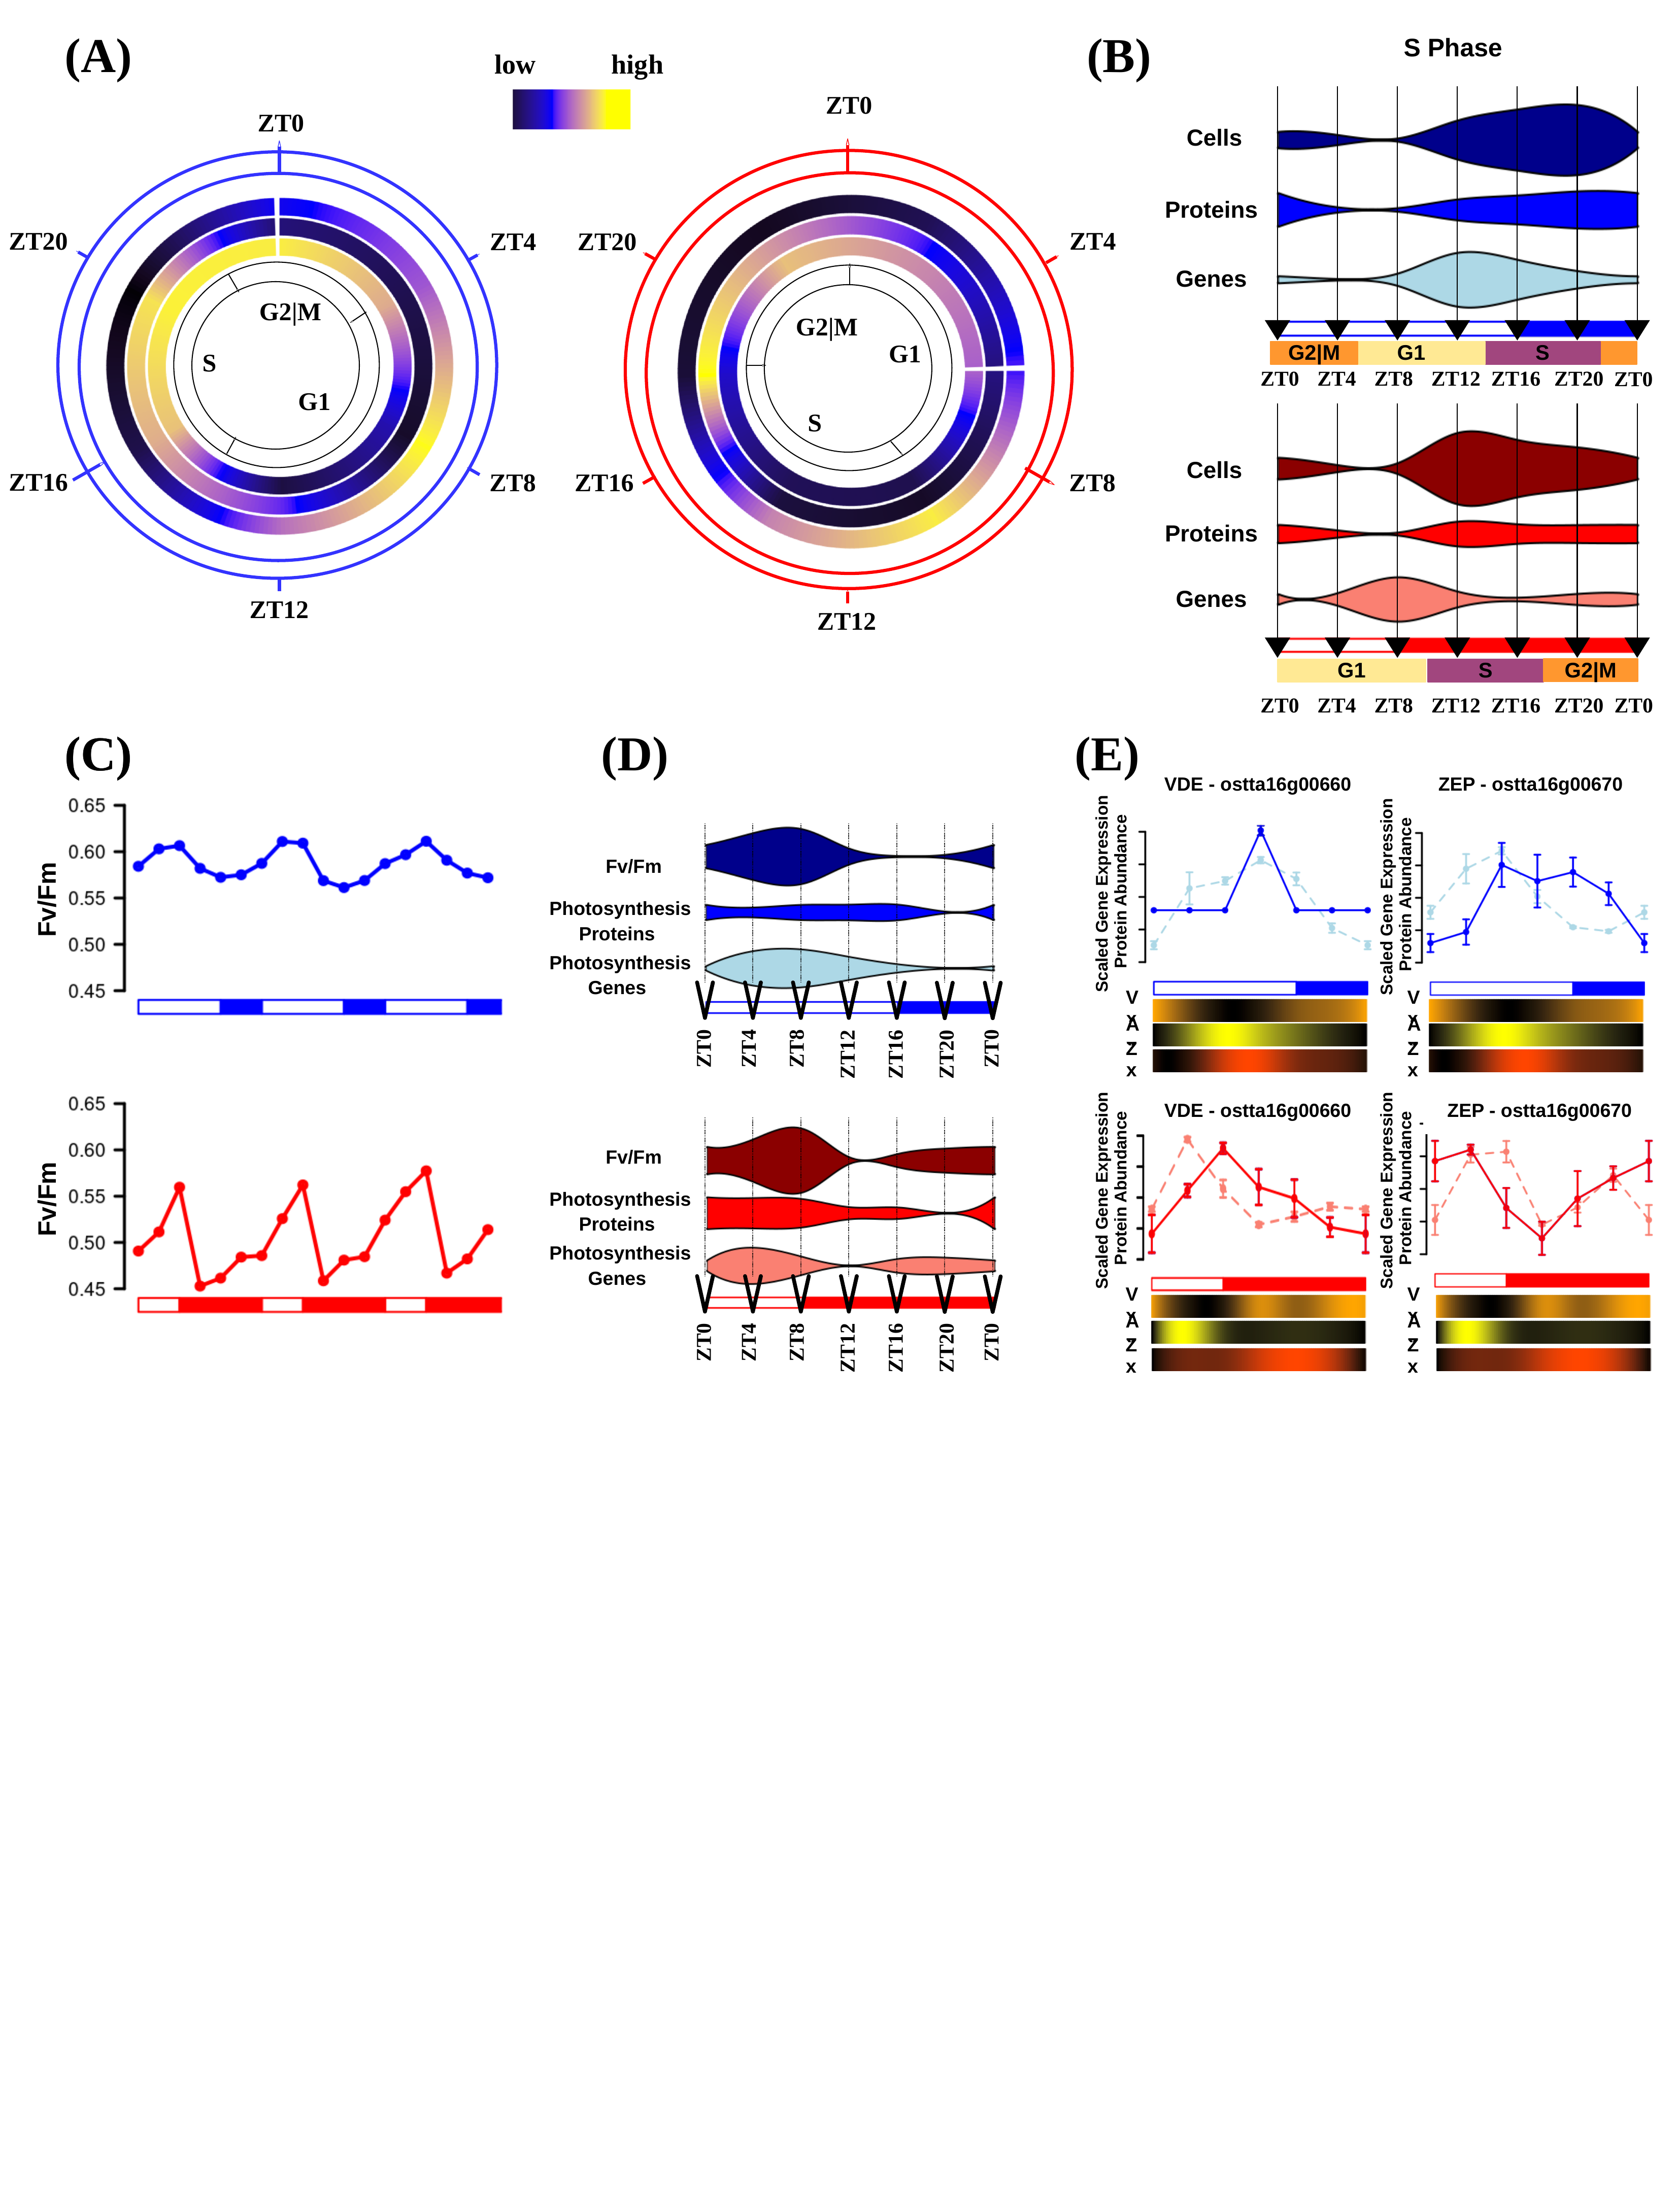

(A)
 (B)
S Phase
low
high
ZT0
ZT0
Cells
Proteins
ZT20
ZT4
ZT4
ZT20
Genes
G2|M
G2|M
G1
G2|M
G1
S
S
ZT0
ZT4
ZT8
ZT12
ZT16
ZT20
ZT0
G1
S
Cells
ZT16
ZT8
ZT16
ZT8
Proteins
Genes
ZT12
ZT12
G2|M
G1
S
ZT0
ZT4
ZT8
ZT12
ZT16
ZT20
ZT0
 (C)
 (C)
 (D)
 (E)
VDE - ostta16g00660
ZEP - ostta16g00670
Fv/Fm
Scaled Gene Expression
Protein Abundance
Scaled Gene Expression
Protein Abundance
Fv/Fm
Photosynthesis
Proteins
Photosynthesis
Genes
Vx
Vx
Ax
Ax
ZT0
ZT4
ZT8
ZT0
ZT12
ZT16
ZT20
Zx
Zx
VDE - ostta16g00660
ZEP - ostta16g00670
Fv/Fm
Scaled Gene Expression
Protein Abundance
Scaled Gene Expression
Protein Abundance
Fv/Fm
Photosynthesis
Proteins
Photosynthesis
Genes
Vx
Vx
ZT0
ZT4
ZT8
ZT0
Ax
Ax
ZT12
ZT16
ZT20
Zx
Zx